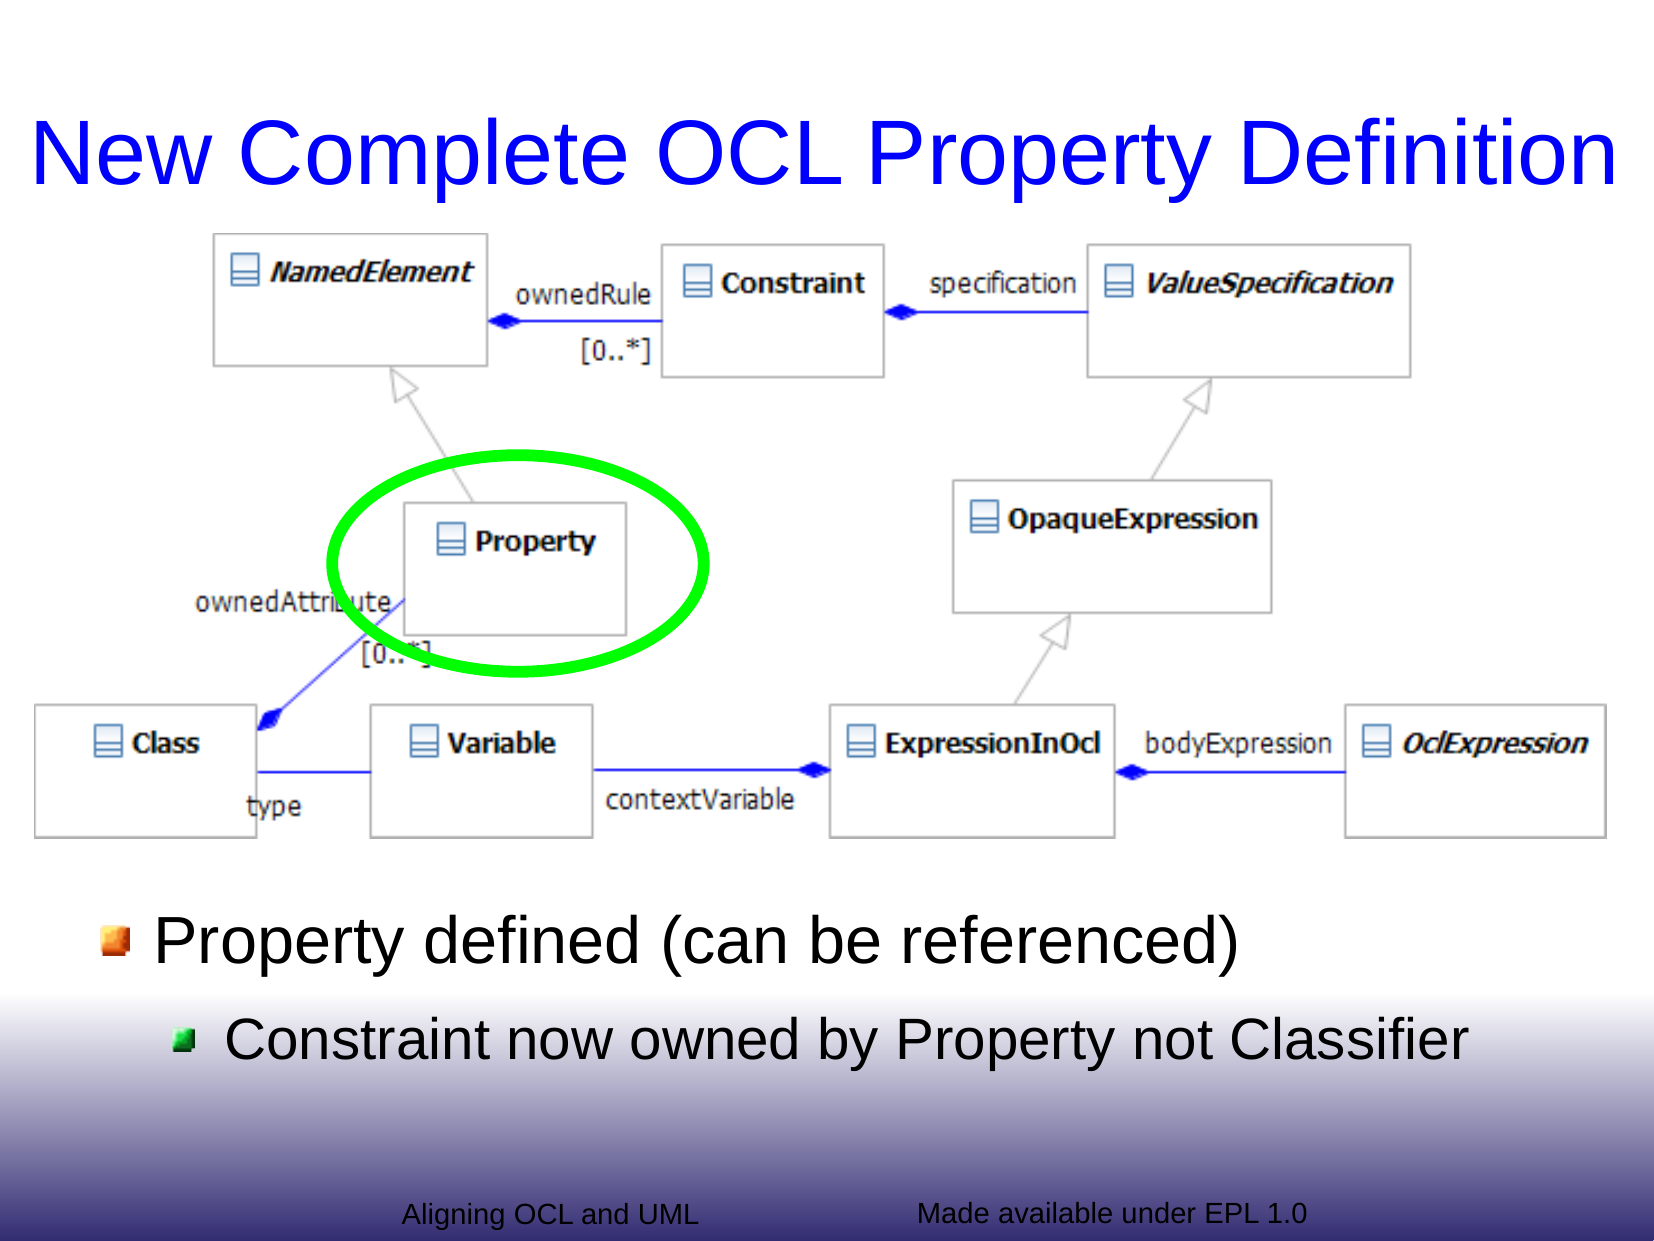

# New Complete OCL Property Definition
Property defined (can be referenced)
Constraint now owned by Property not Classifier
Aligning OCL and UML